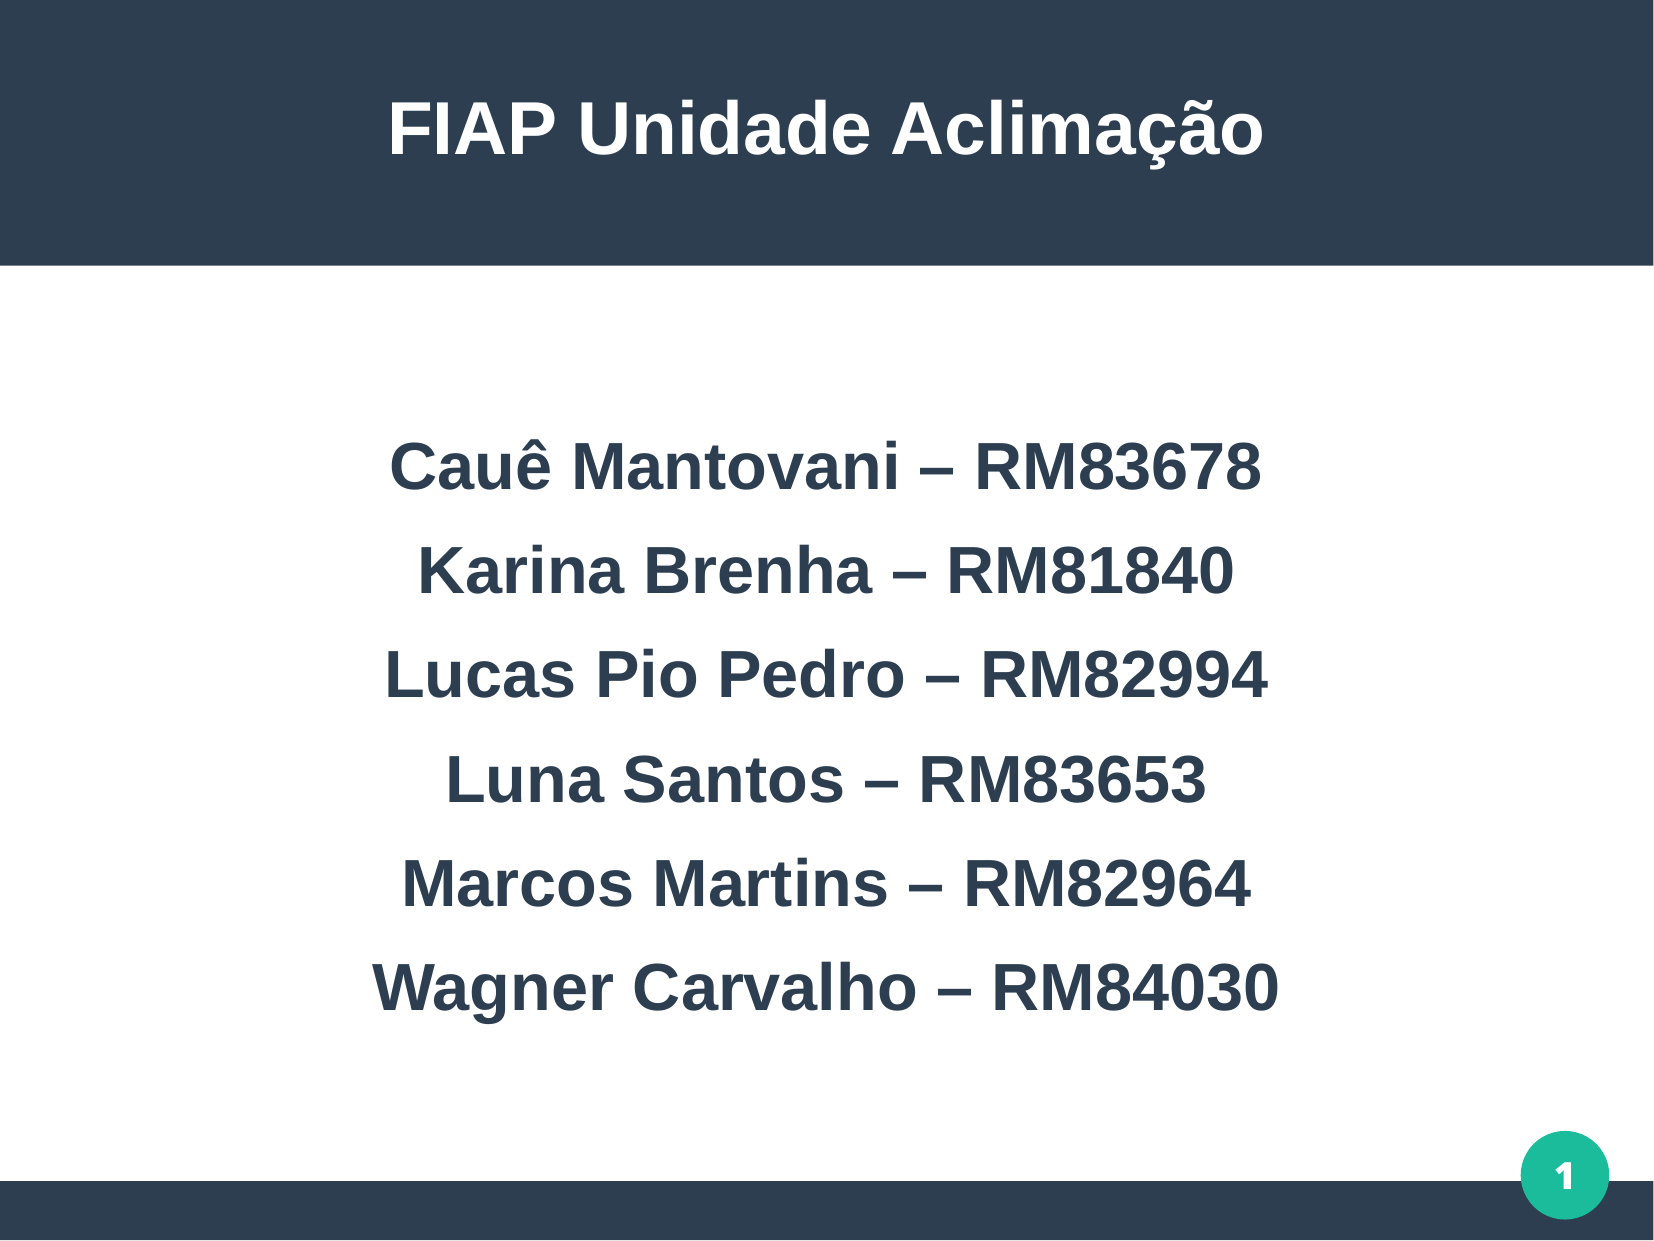

# FIAP Unidade Aclimação
Cauê Mantovani – RM83678
Karina Brenha – RM81840
Lucas Pio Pedro – RM82994
Luna Santos – RM83653
Marcos Martins – RM82964
Wagner Carvalho – RM84030
1